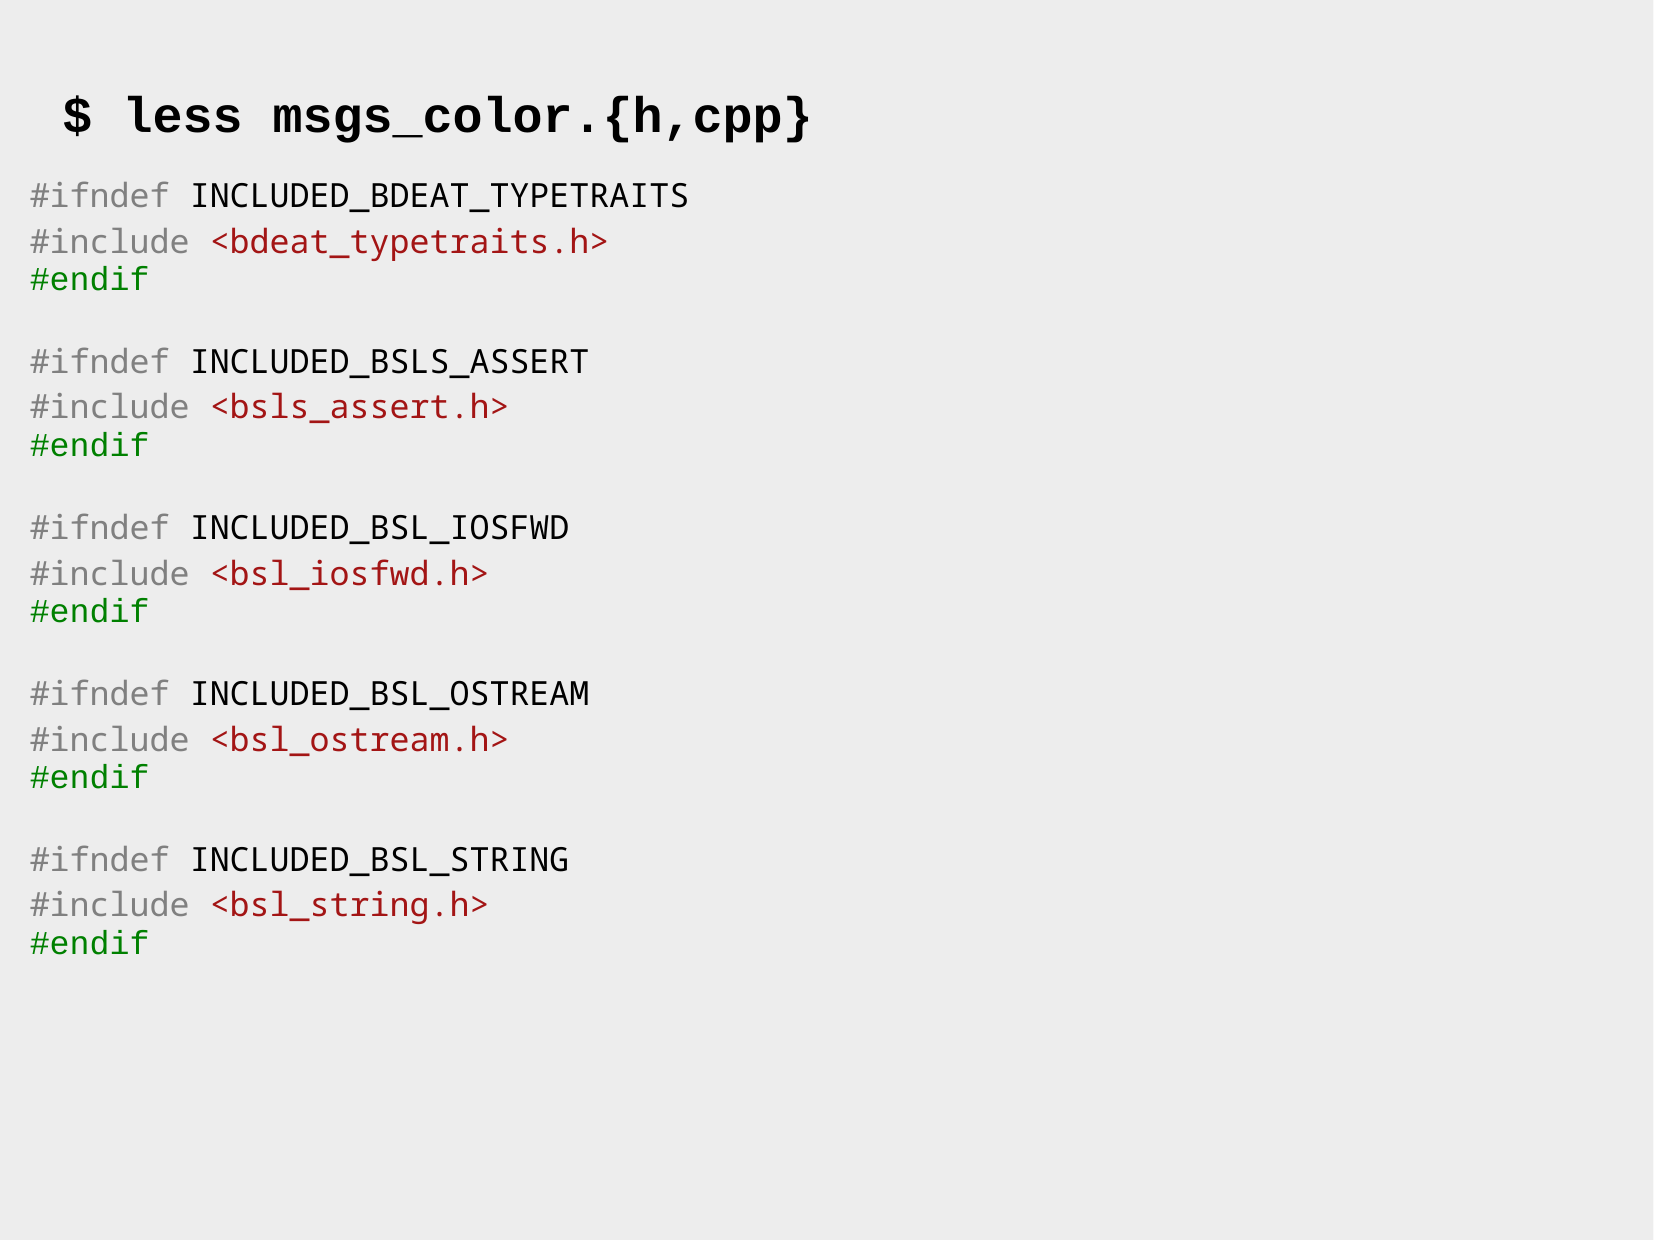

$ less msgs_color.{h,cpp}
#ifndef INCLUDED_BDEAT_TYPETRAITS
#include <bdeat_typetraits.h>
#endif
#ifndef INCLUDED_BSLS_ASSERT
#include <bsls_assert.h>
#endif
#ifndef INCLUDED_BSL_IOSFWD
#include <bsl_iosfwd.h>
#endif
#ifndef INCLUDED_BSL_OSTREAM
#include <bsl_ostream.h>
#endif
#ifndef INCLUDED_BSL_STRING
#include <bsl_string.h>
#endif